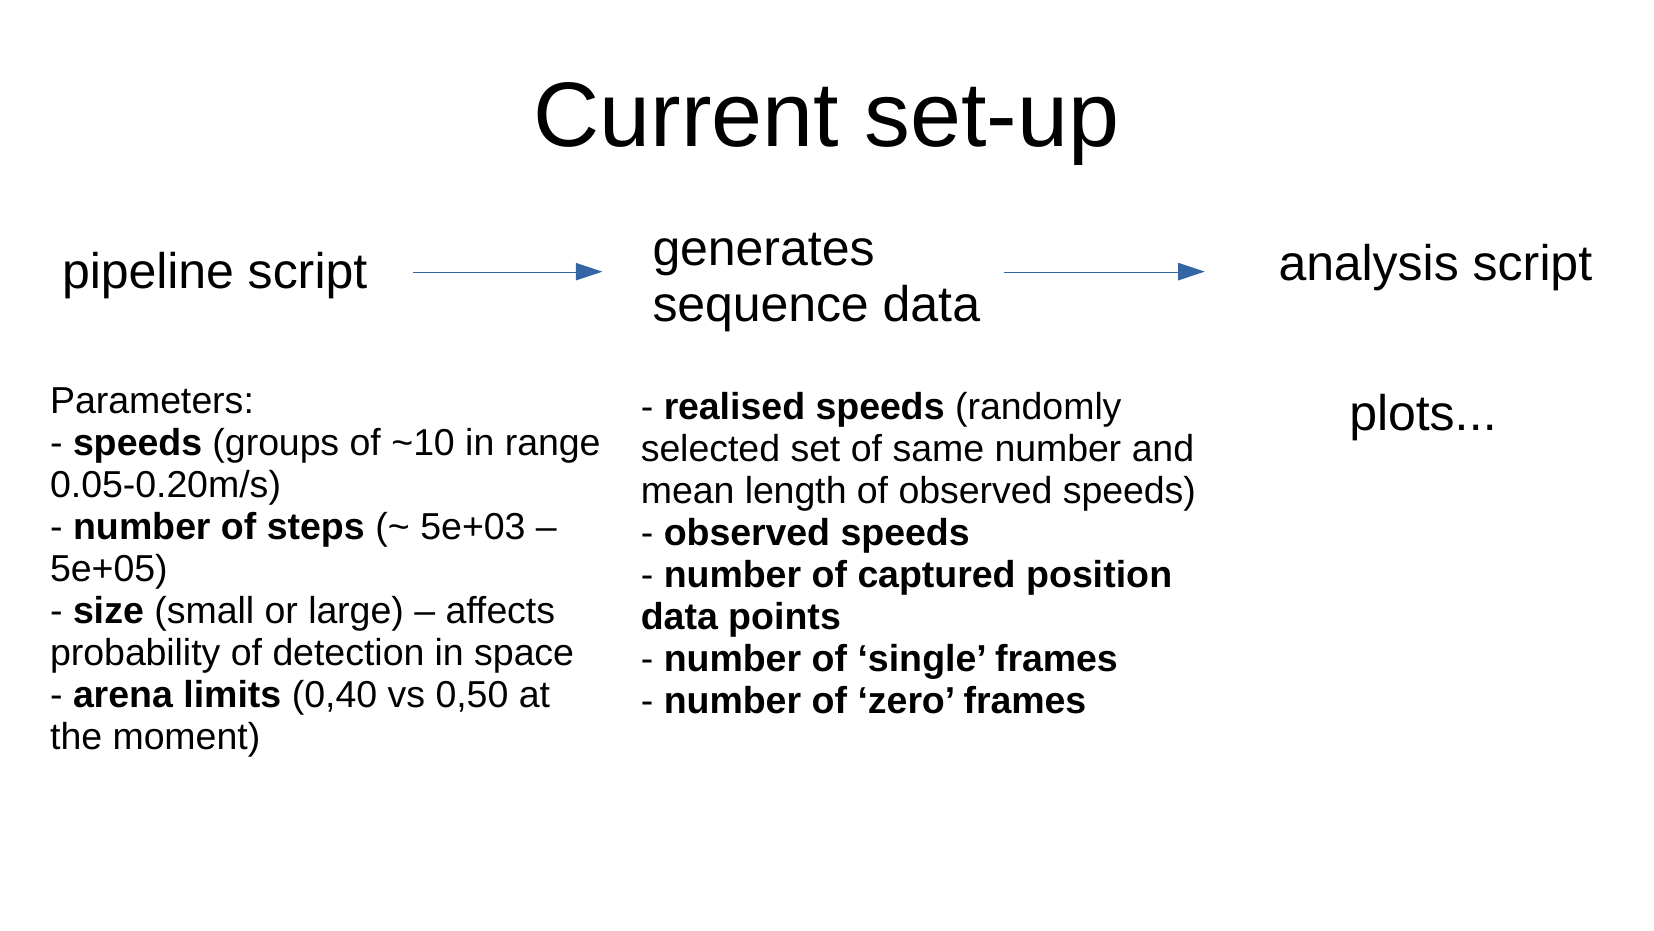

# Current set-up
generates sequence data
analysis script
pipeline script
Parameters:
- speeds (groups of ~10 in range 0.05-0.20m/s)
- number of steps (~ 5e+03 – 5e+05)
- size (small or large) – affects probability of detection in space
- arena limits (0,40 vs 0,50 at the moment)
- realised speeds (randomly selected set of same number and mean length of observed speeds)
- observed speeds
- number of captured position data points
- number of ‘single’ frames
- number of ‘zero’ frames
plots...